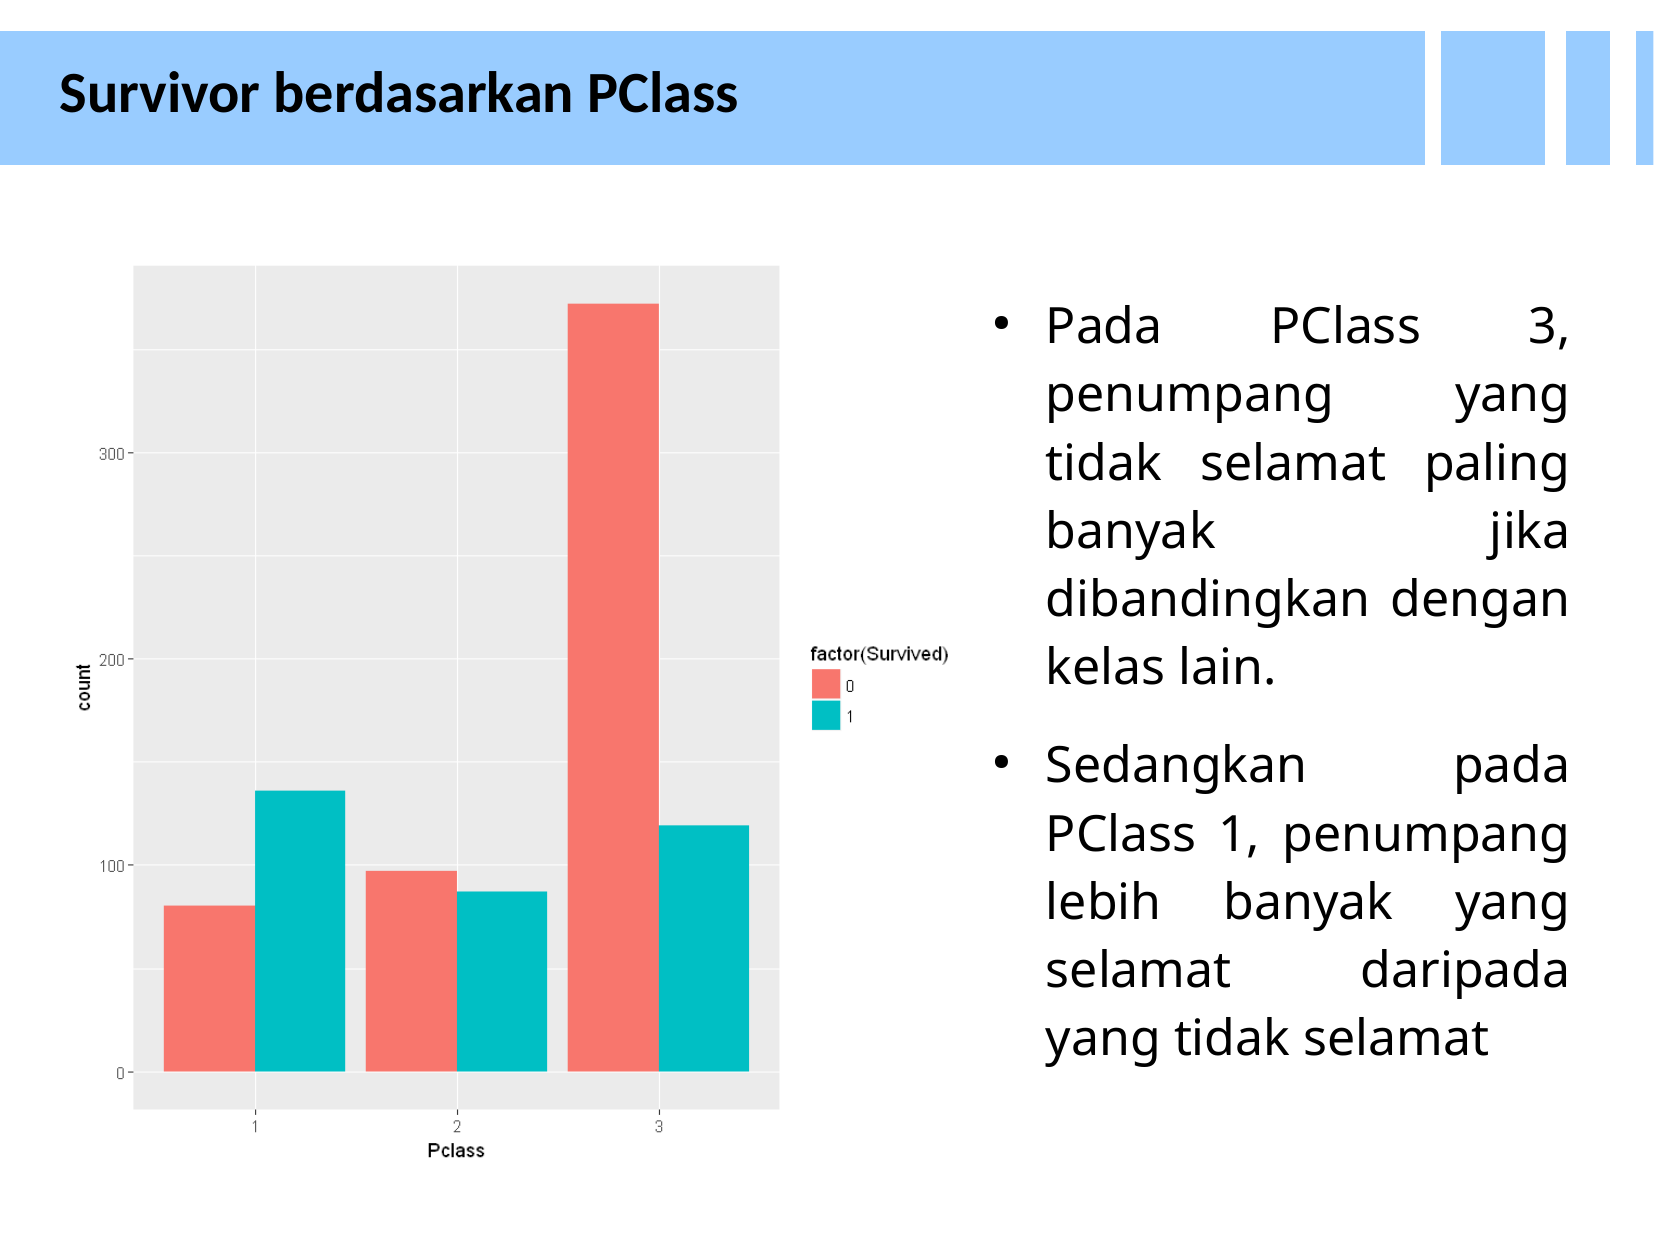

#
	Survivor berdasarkan PClass
Pada PClass 3, penumpang yang tidak selamat paling banyak jika dibandingkan dengan kelas lain.
Sedangkan pada PClass 1, penumpang lebih banyak yang selamat daripada yang tidak selamat